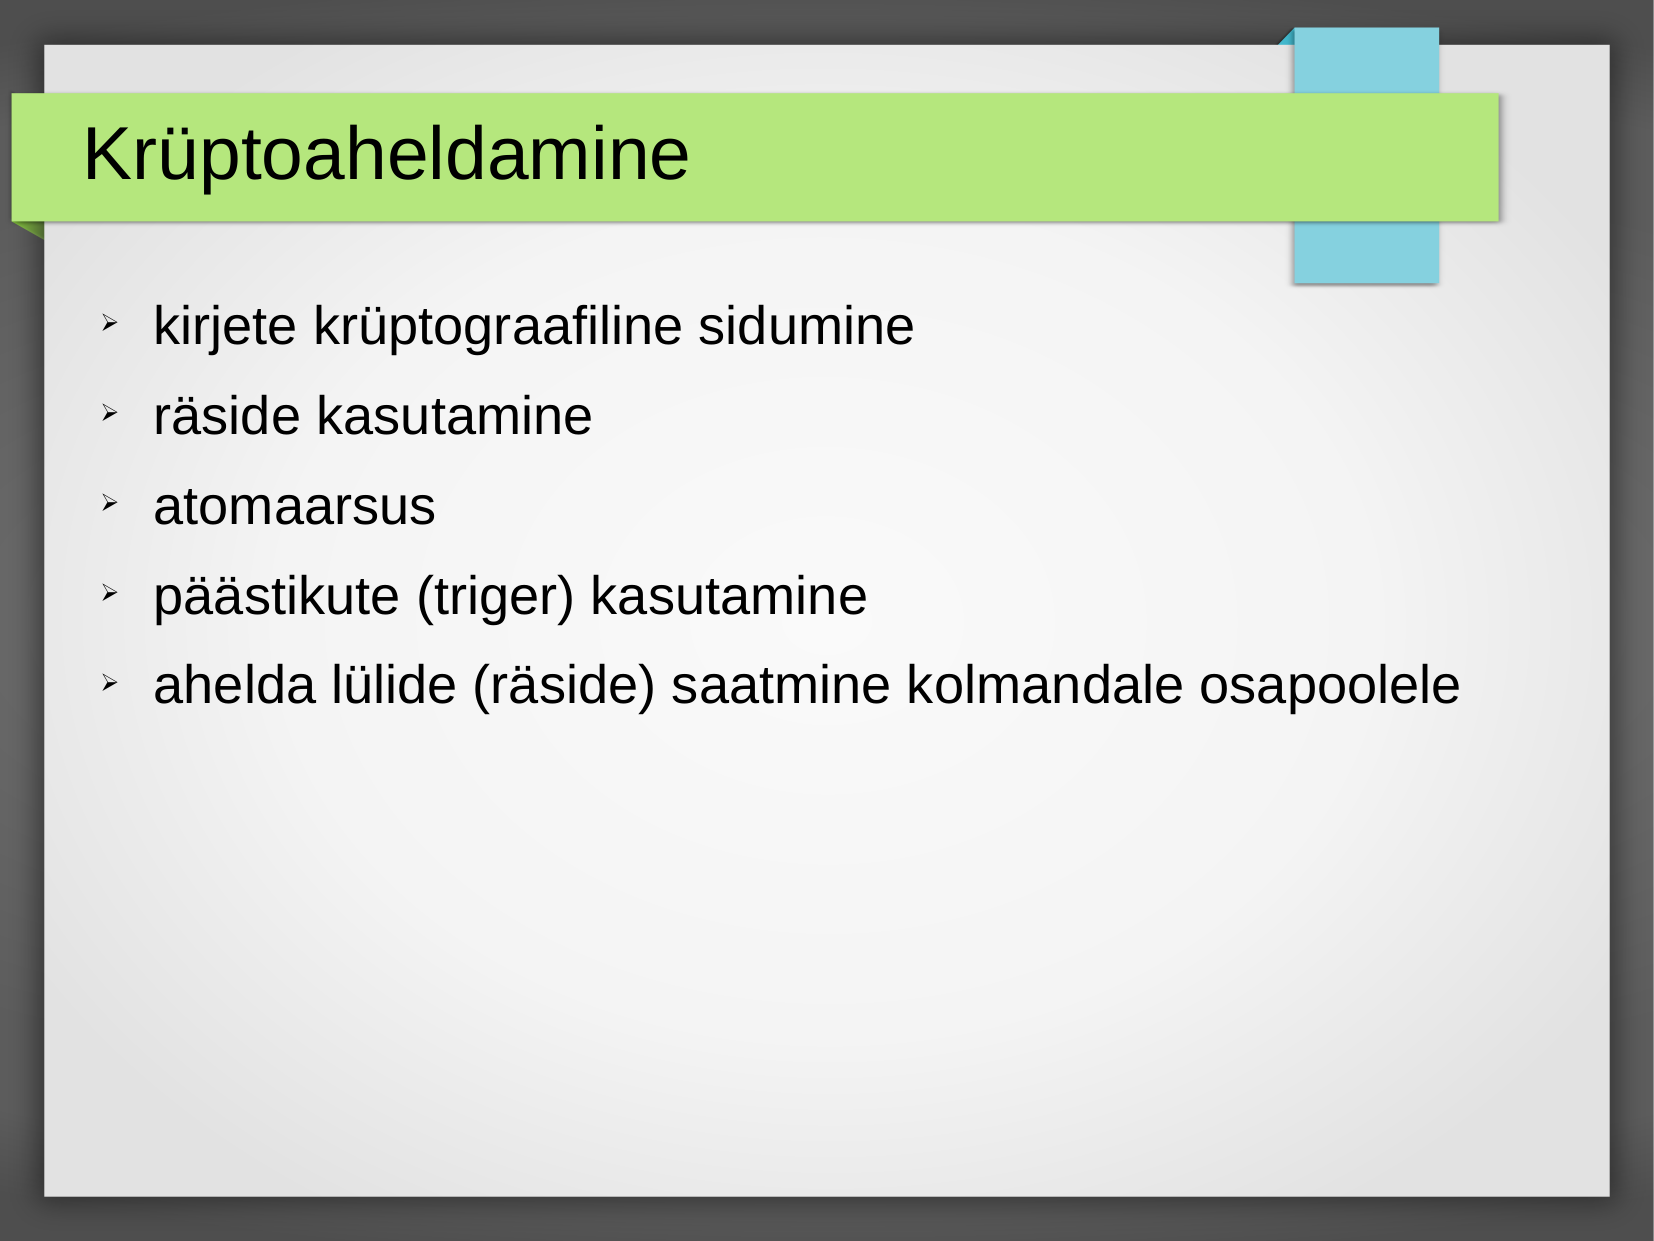

# Krüptoaheldamine
kirjete krüptograafiline sidumine
räside kasutamine
atomaarsus
päästikute (triger) kasutamine
ahelda lülide (räside) saatmine kolmandale osapoolele